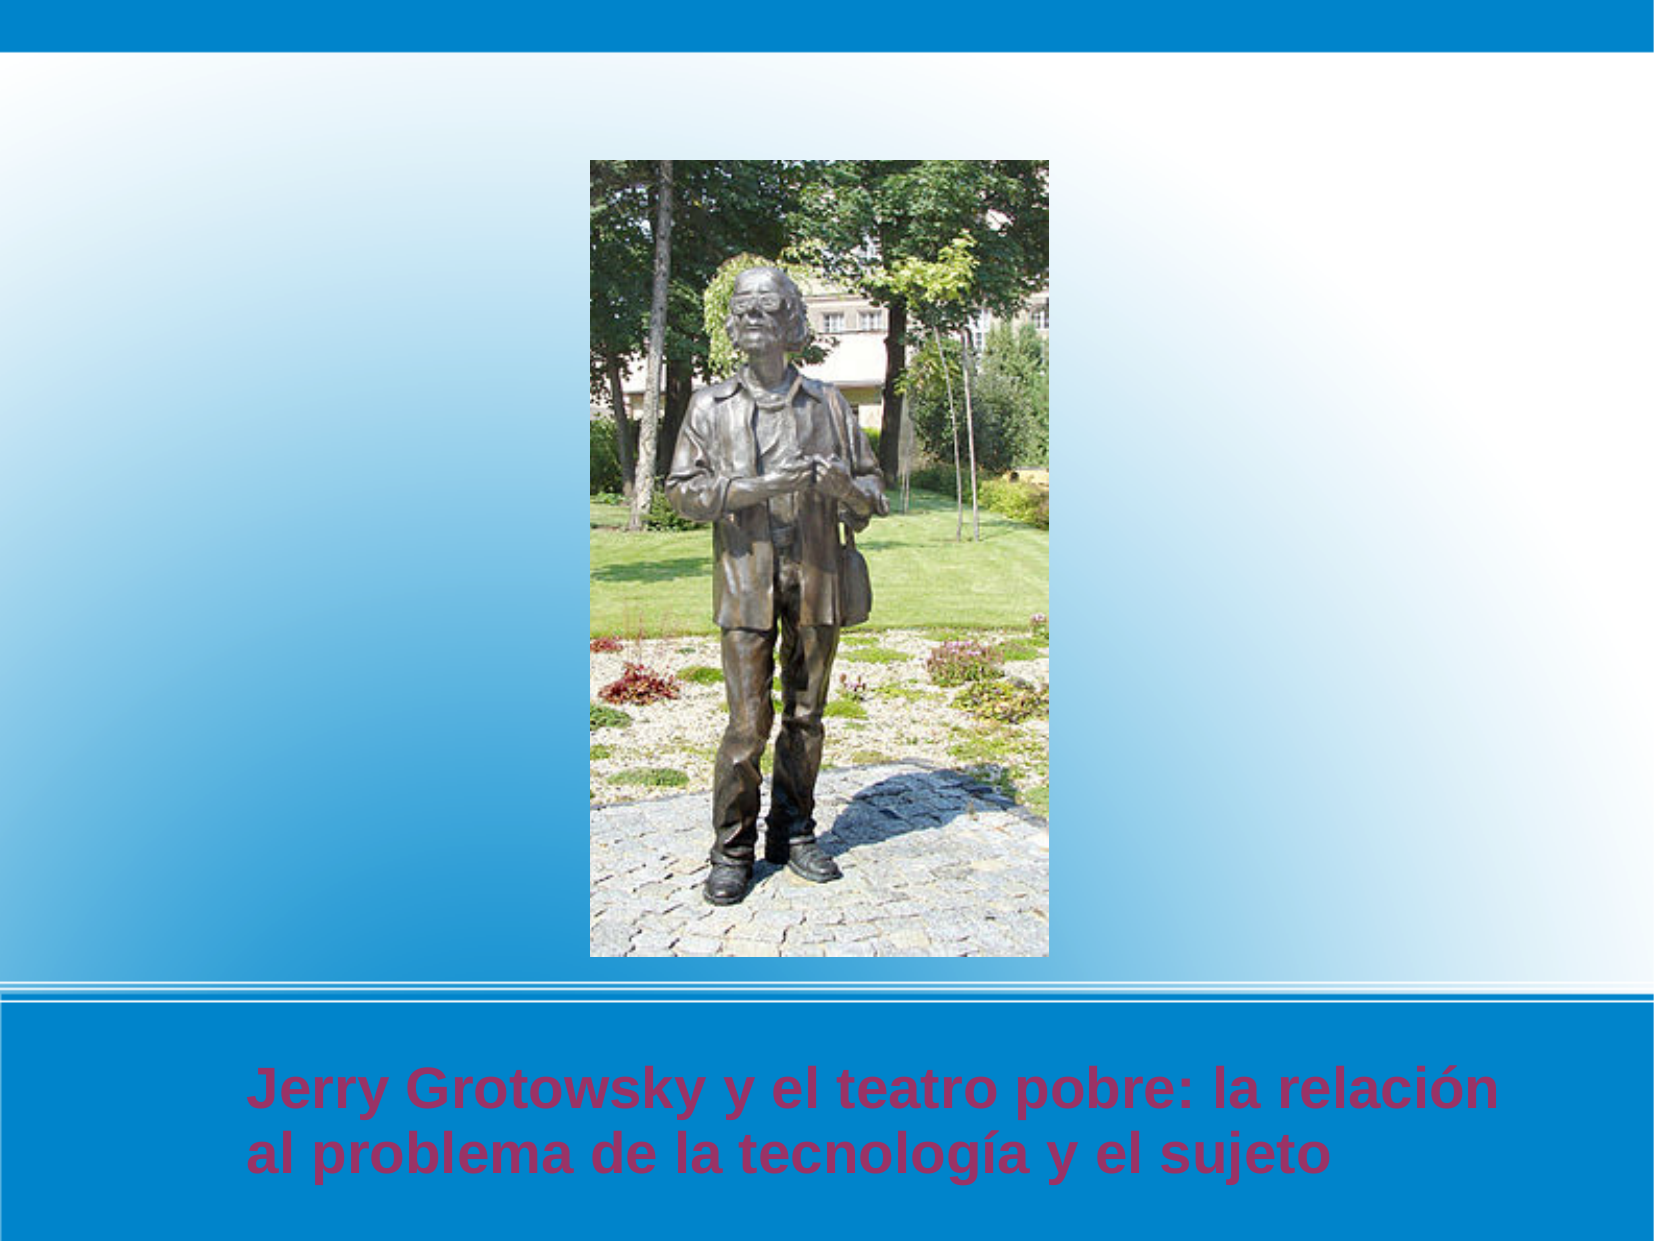

Jerry Grotowsky y el teatro pobre: la relación
al problema de la tecnología y el sujeto